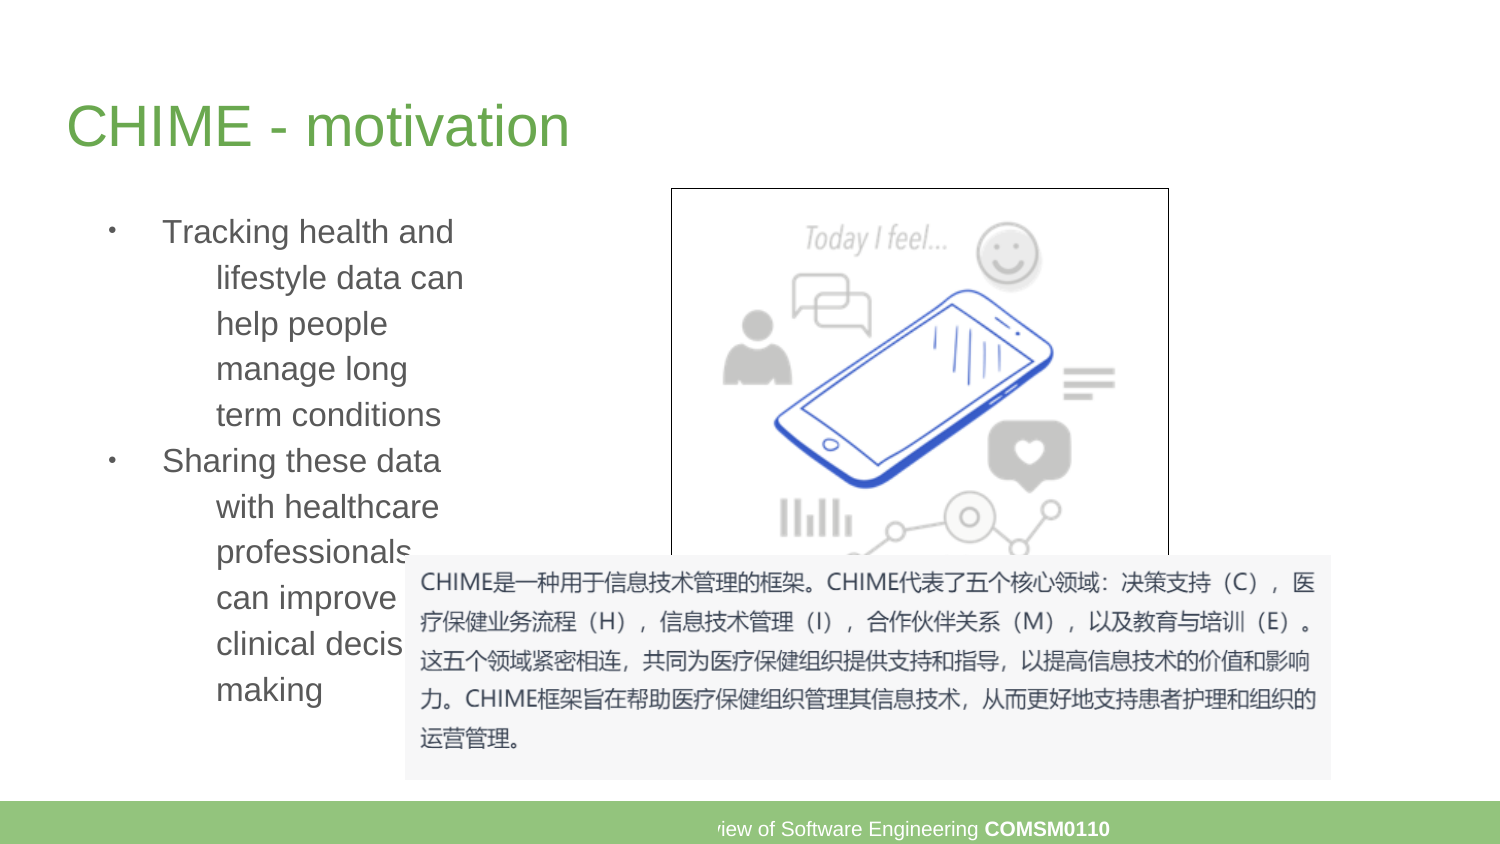

# CHIME - motivation
Tracking health and lifestyle data can help people manage long term conditions
Sharing these data with healthcare professionals can improve clinical decision making